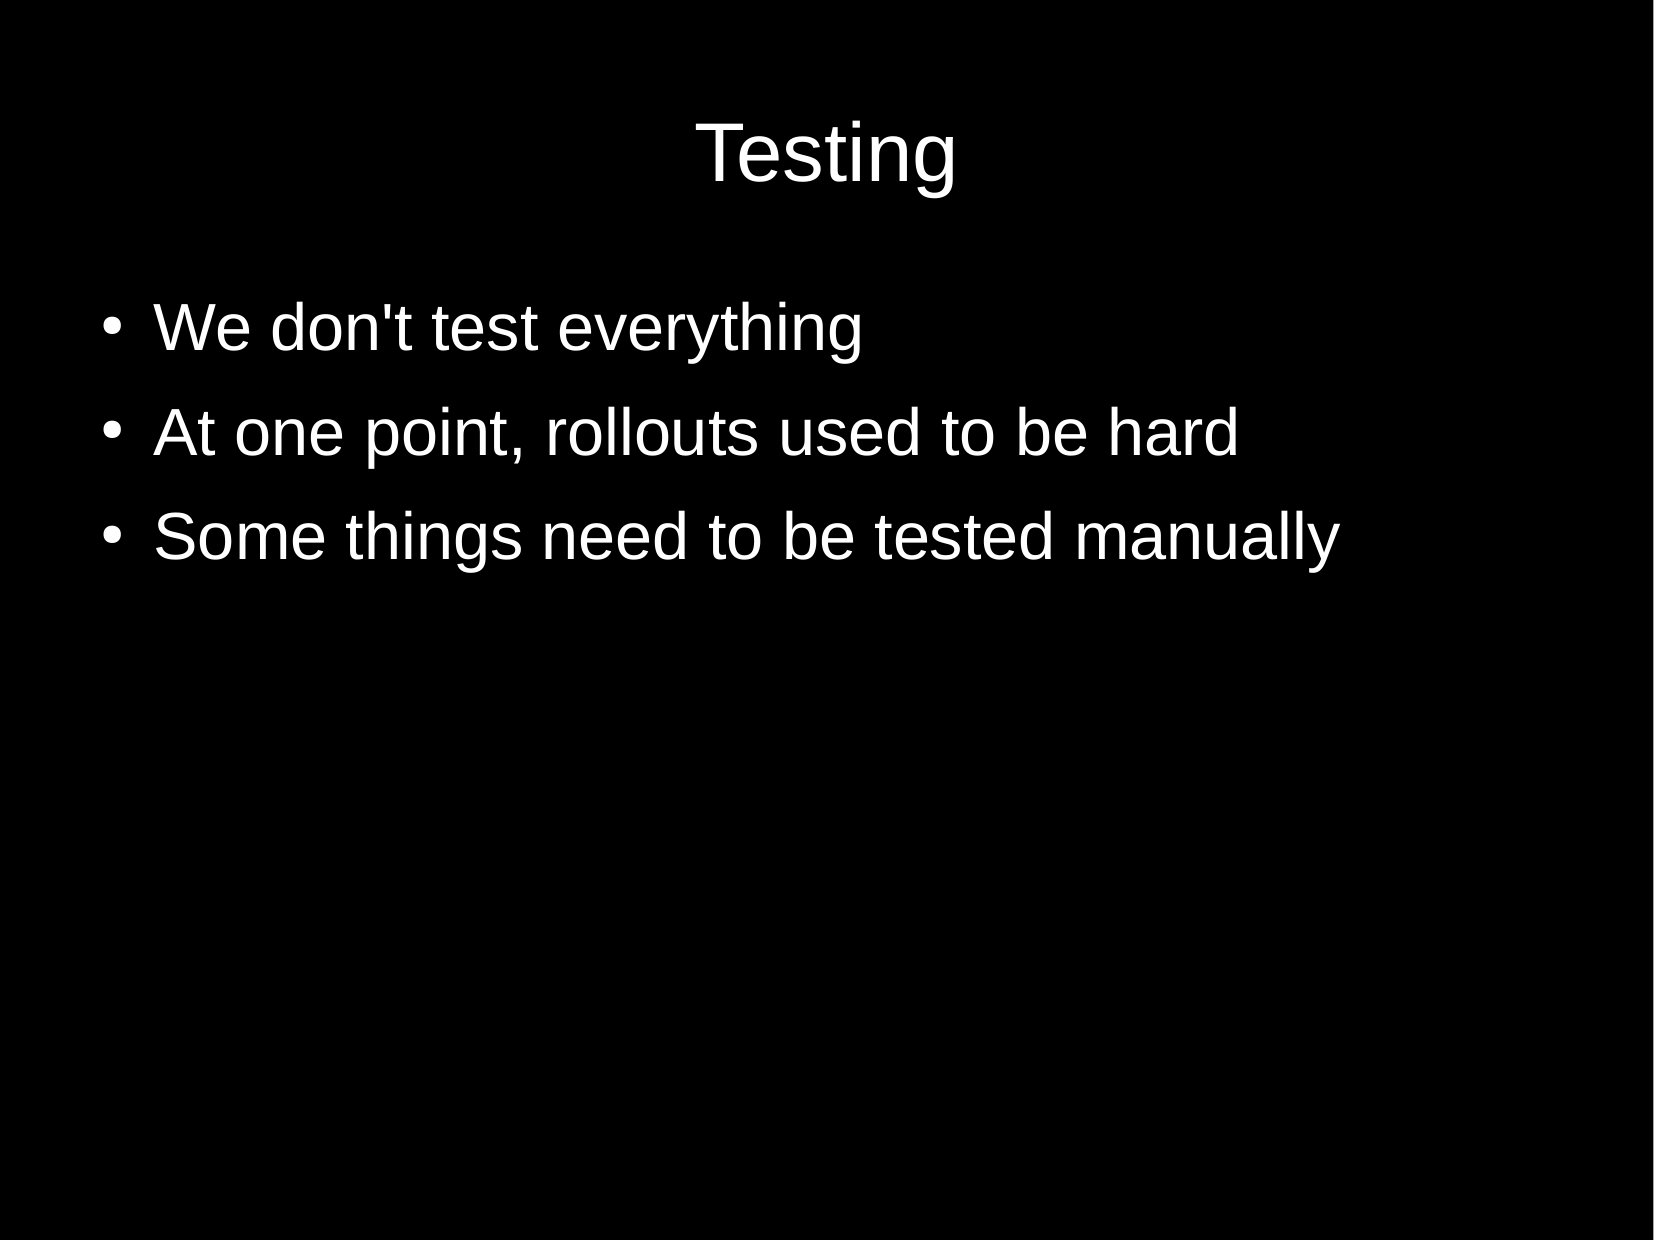

# Testing
We don't test everything
At one point, rollouts used to be hard
Some things need to be tested manually